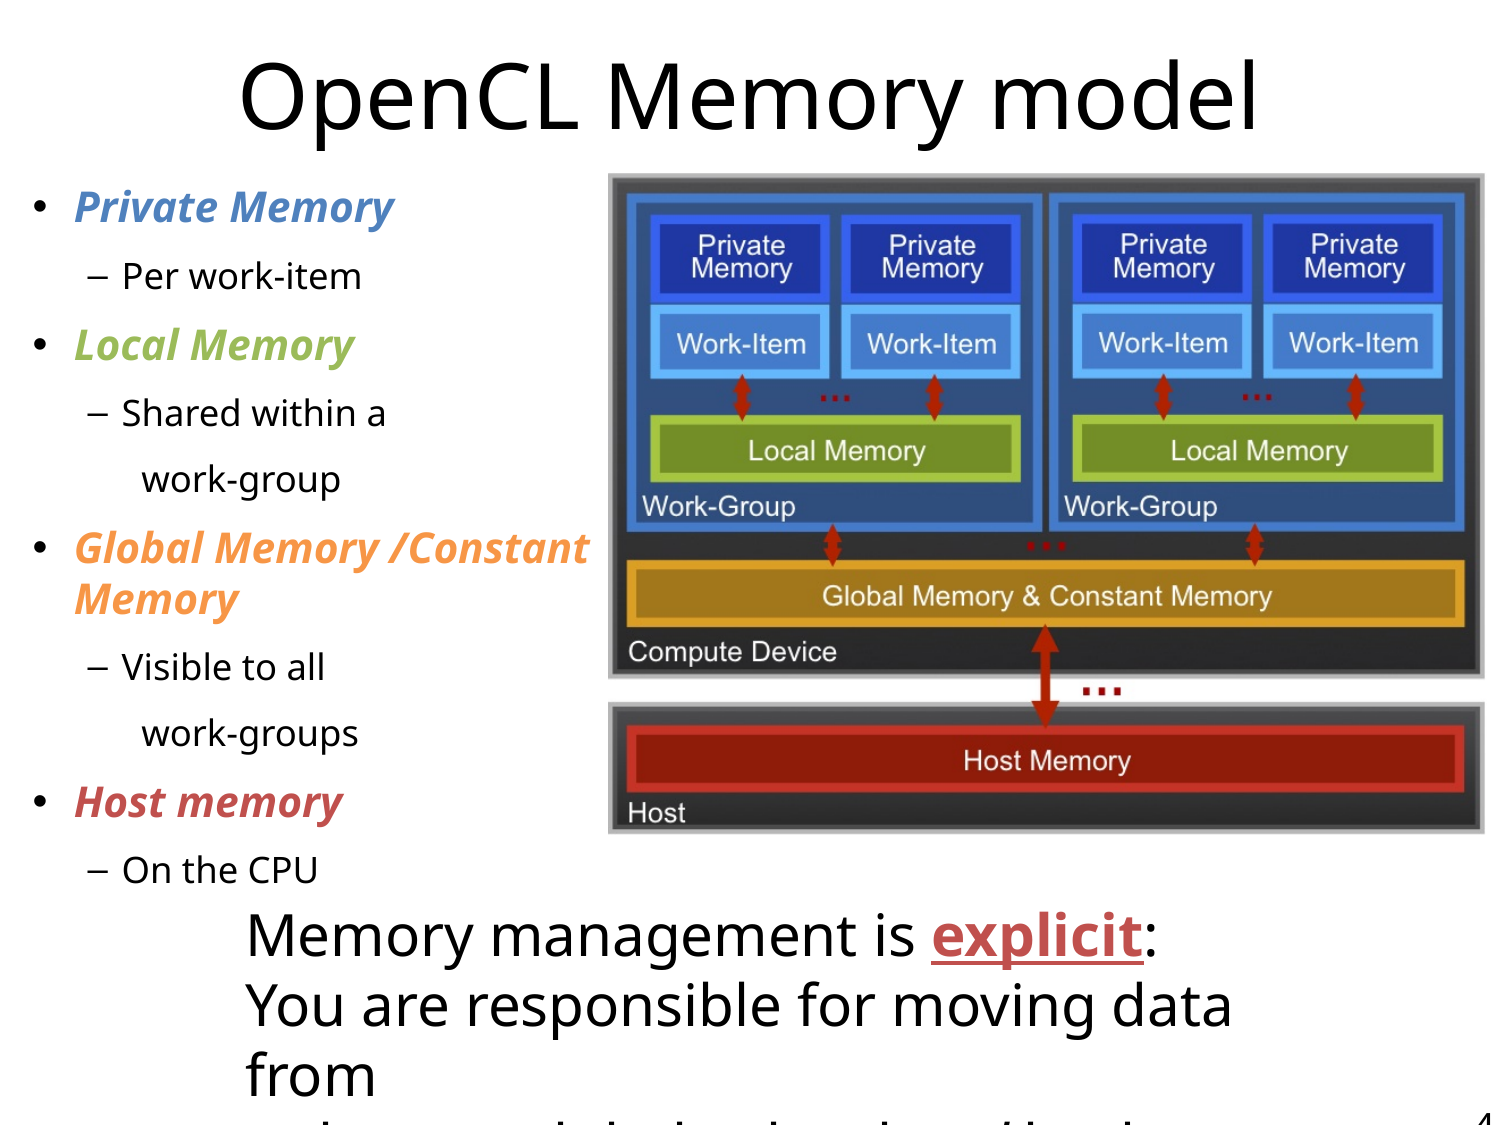

# OpenCL Memory model
Private Memory
Per work-item
Local Memory
Shared within a
	work-group
Global Memory /Constant Memory
Visible to all
	work-groups
Host memory
On the CPU
Memory management is explicit:
You are responsible for moving data from
	host → global → local and back
46